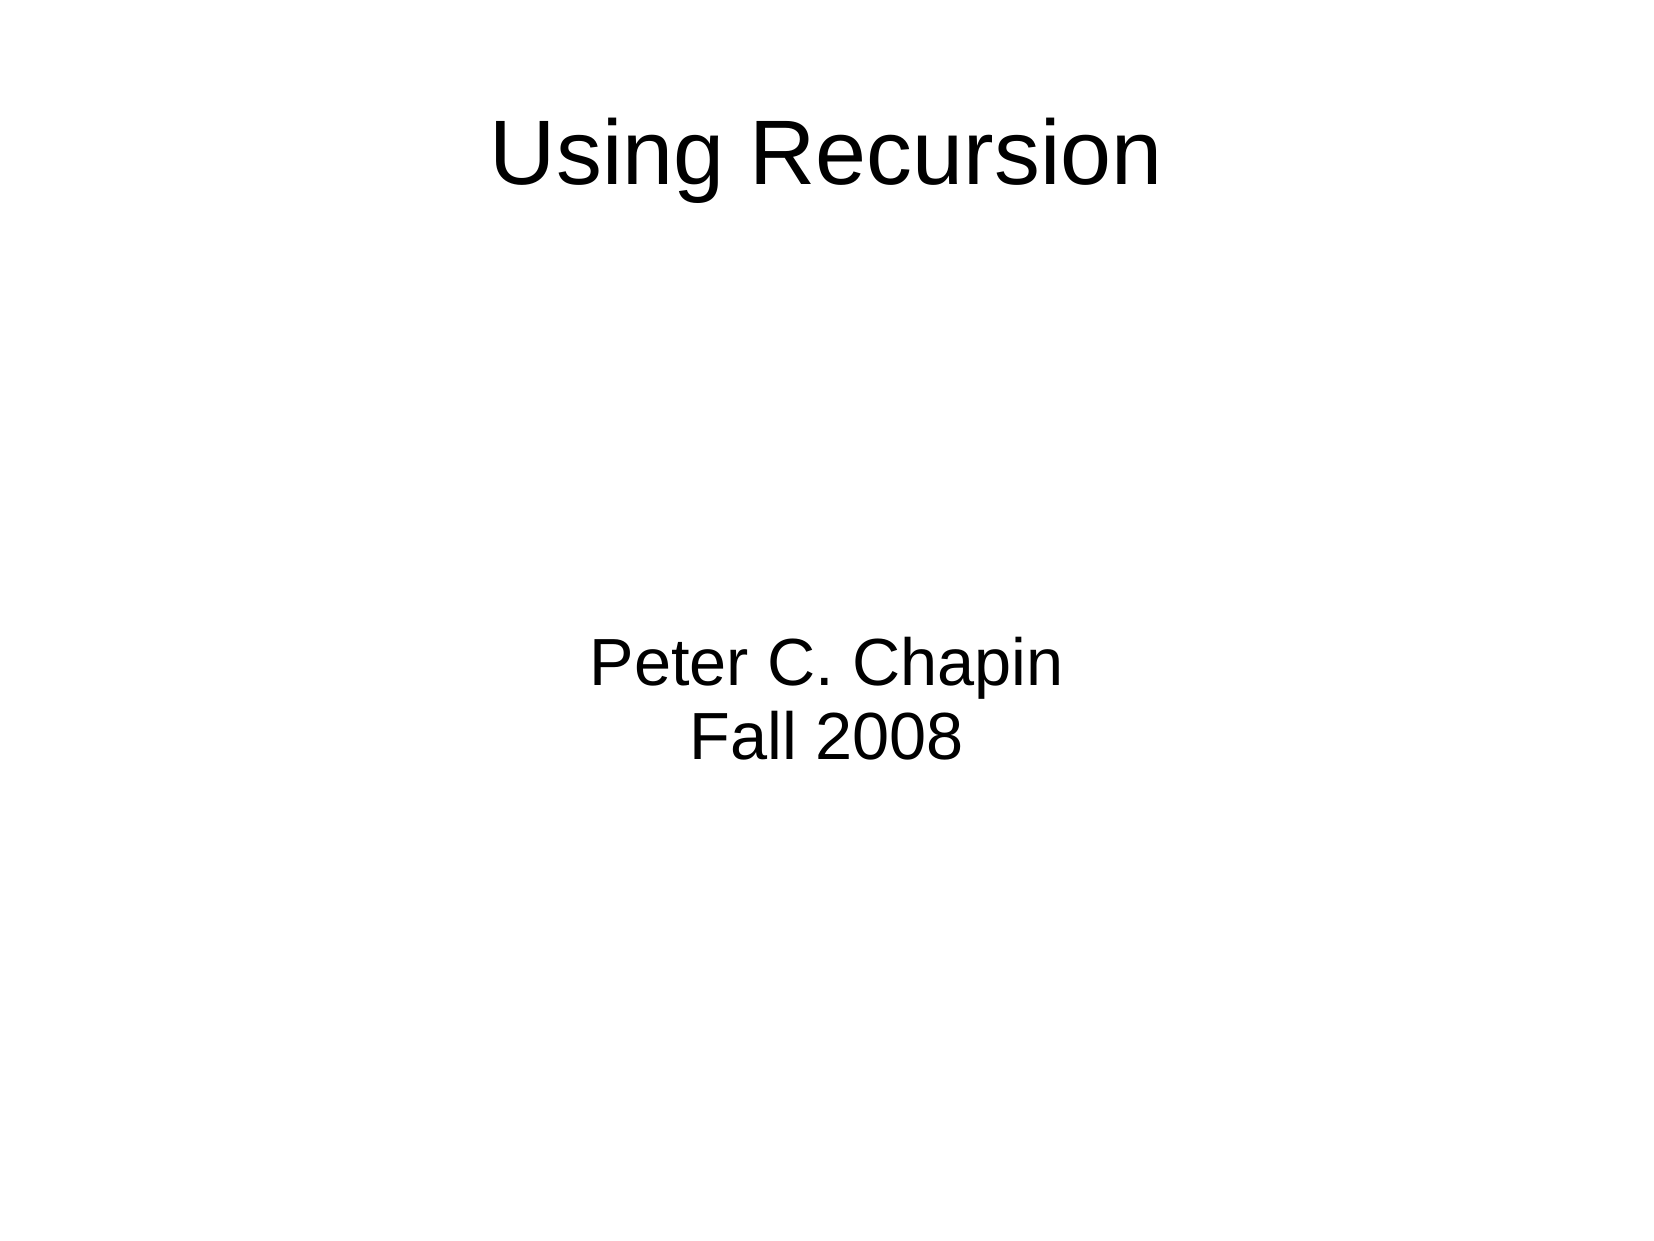

# Using Recursion
Peter C. Chapin
Fall 2008